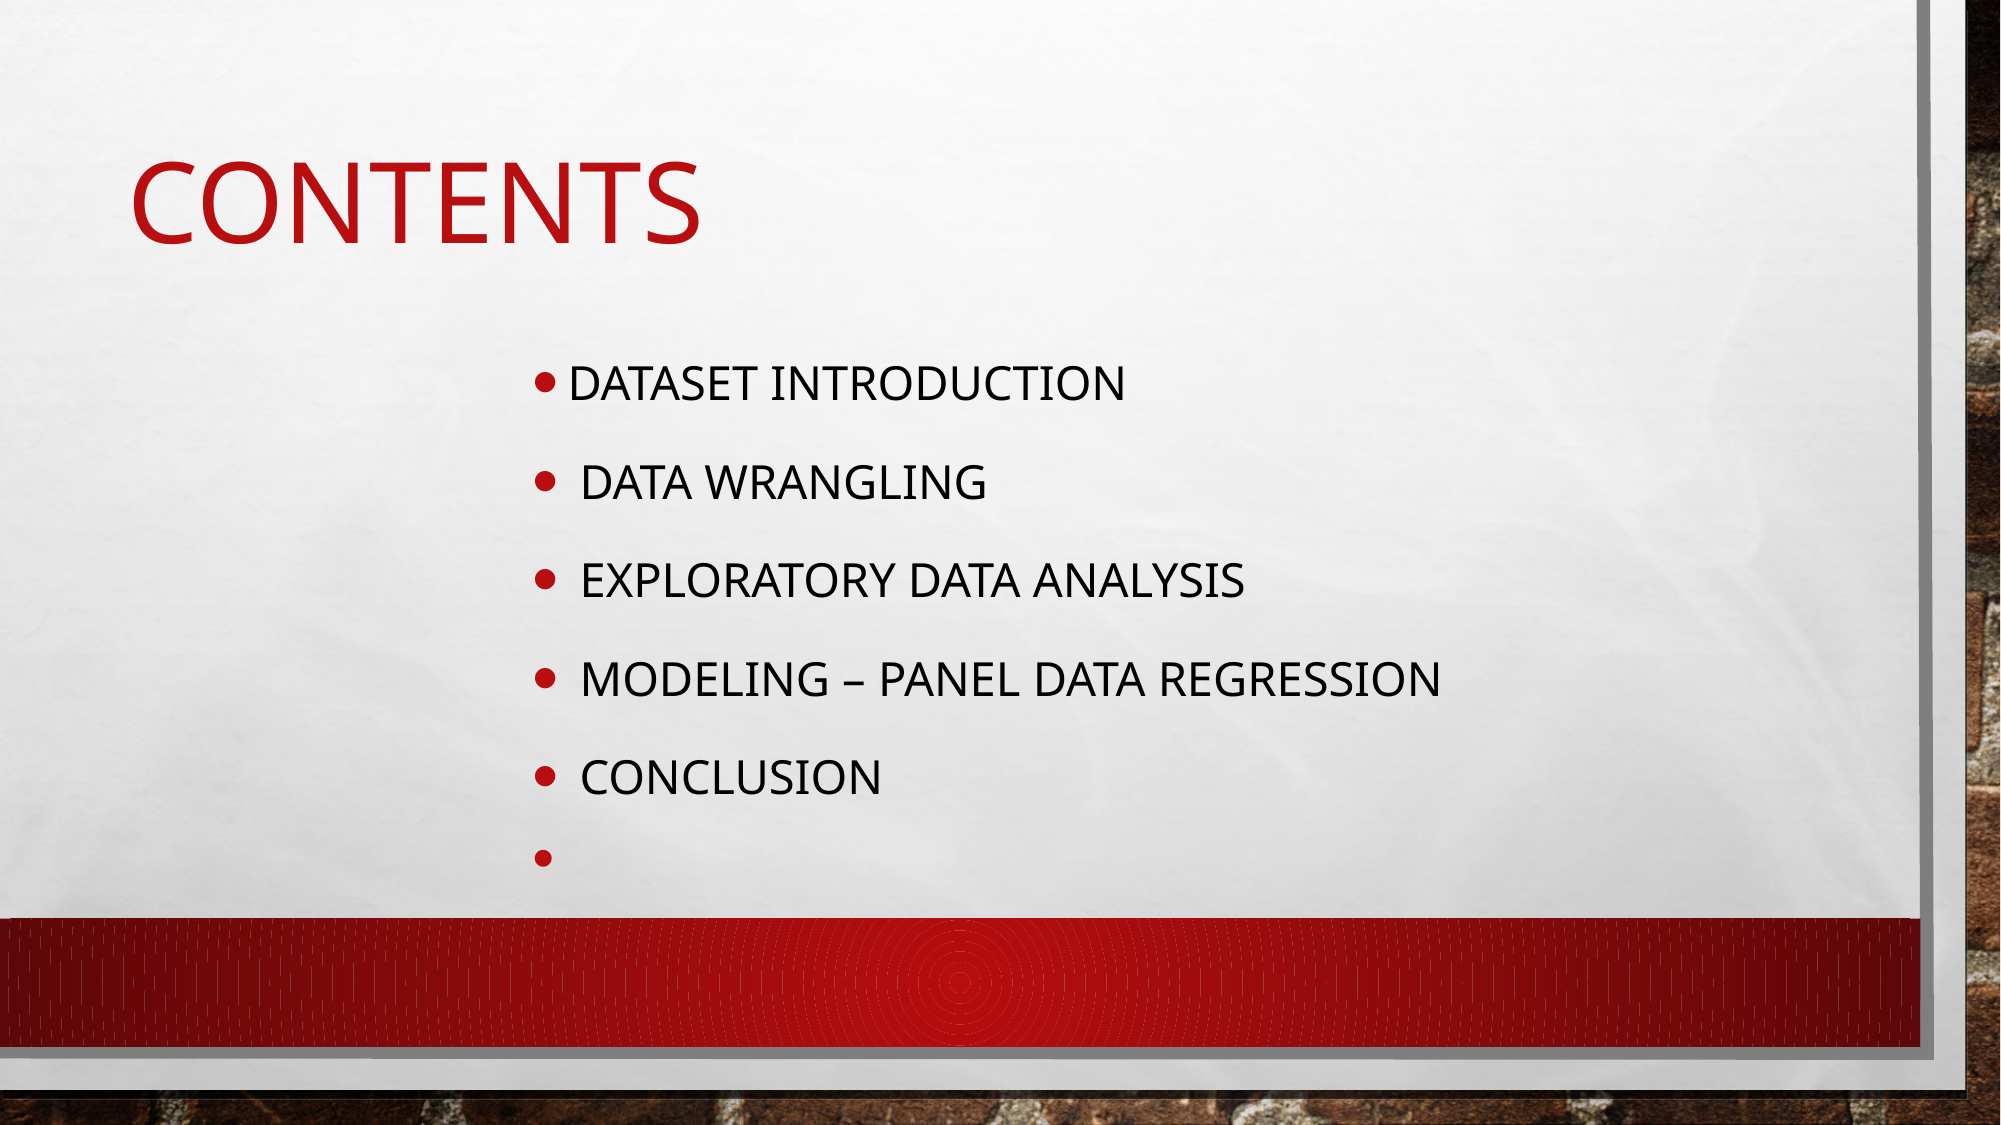

# Contents
Dataset Introduction
 Data Wrangling
 Exploratory Data Analysis
 Modeling – panel data regression
 Conclusion